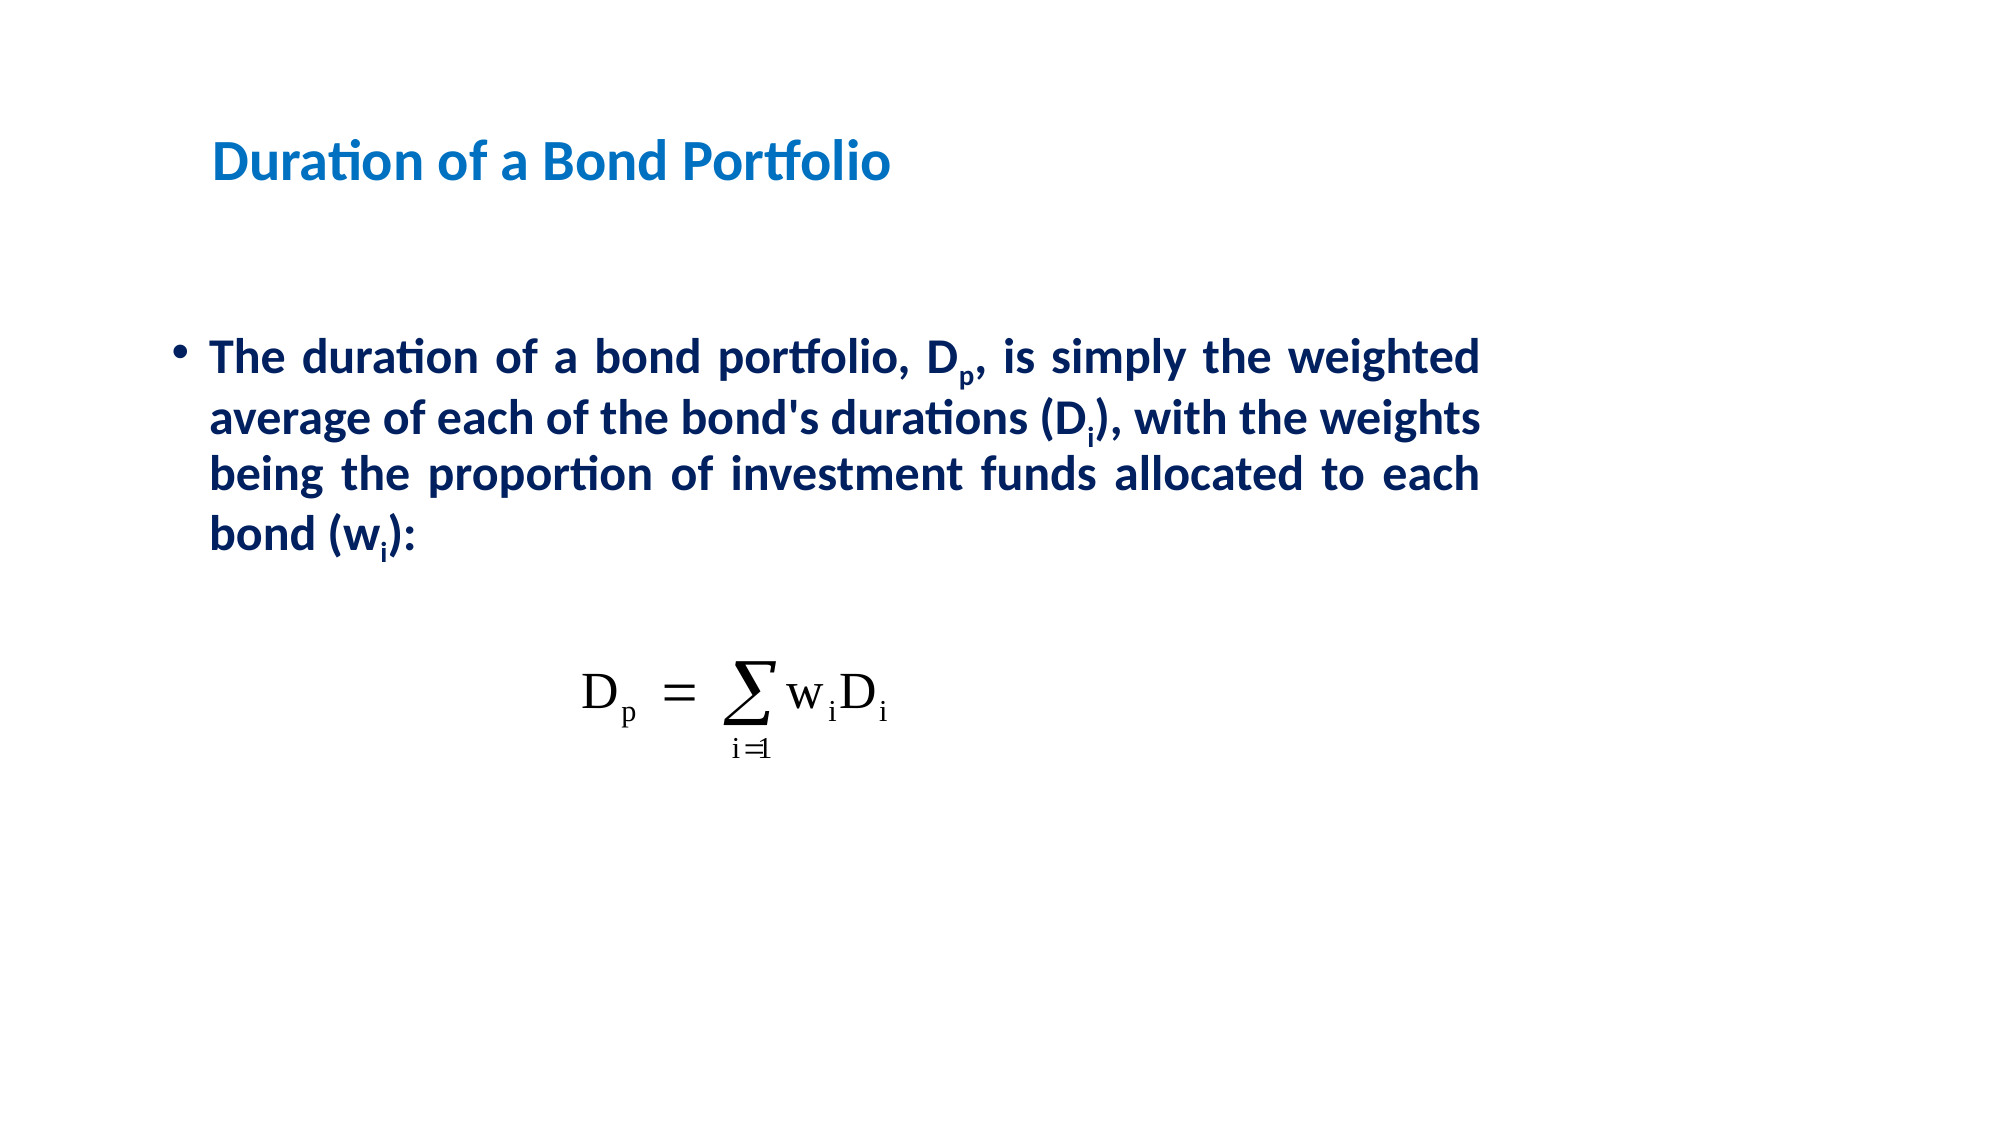

Duration of a Bond Portfolio
# The duration of a bond portfolio, Dp, is simply the weighted average of each of the bond's durations (Di), with the weights being the proportion of investment funds allocated to each bond (wi):